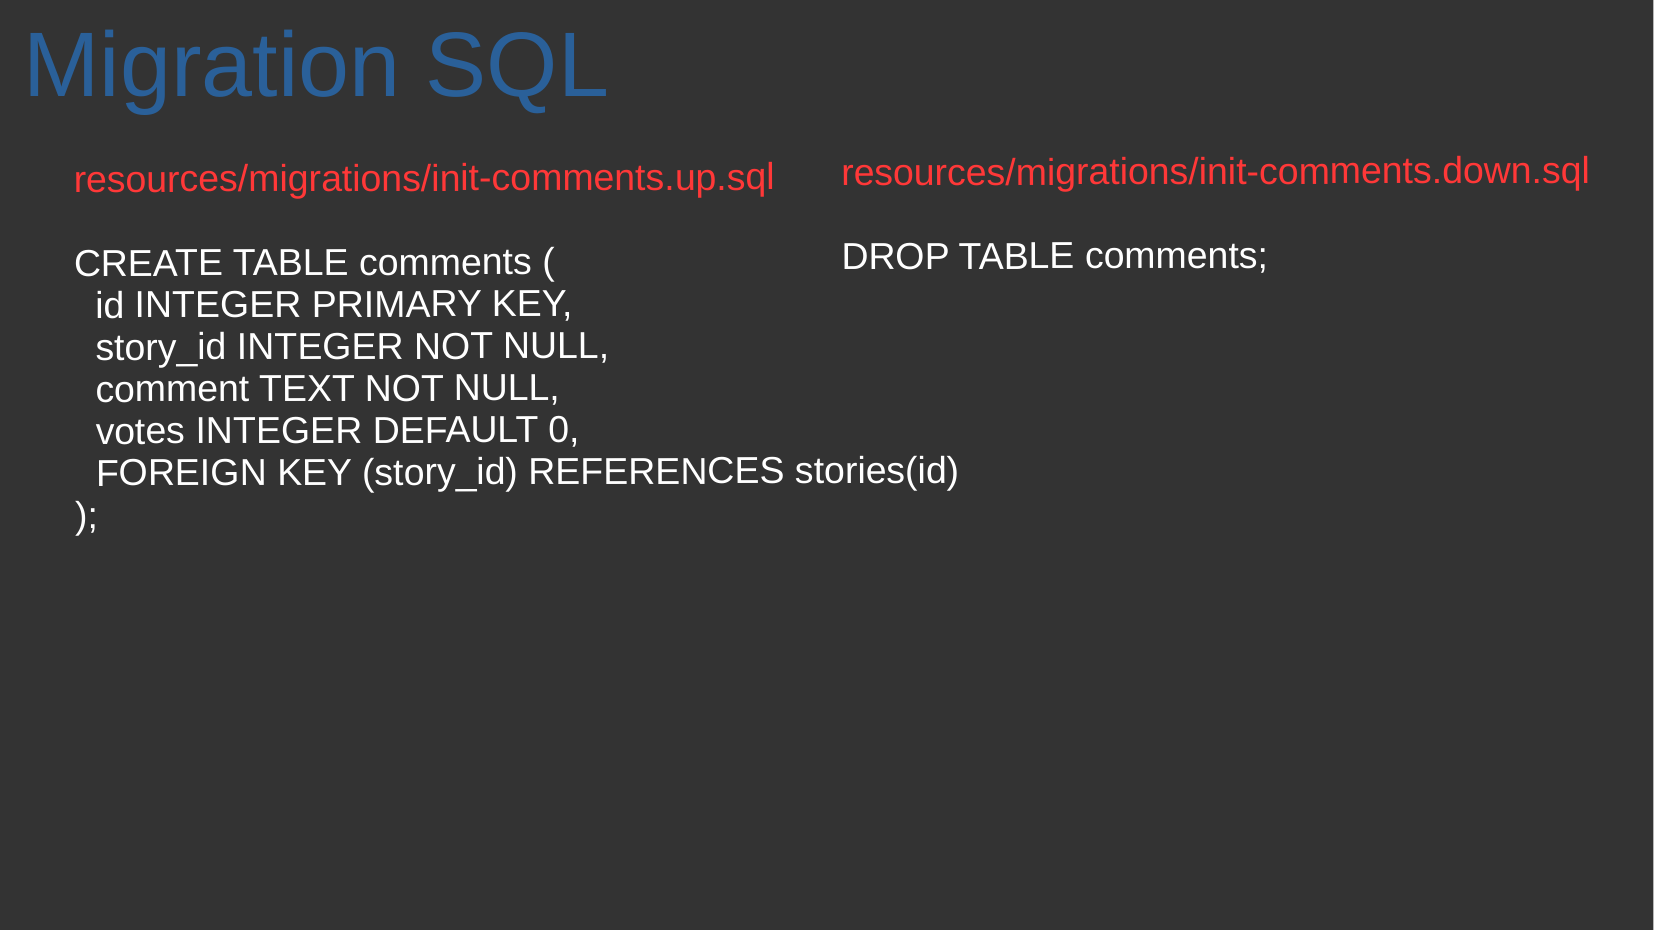

# Migration SQL
resources/migrations/init-comments.down.sql
DROP TABLE comments;
resources/migrations/init-comments.up.sql
CREATE TABLE comments (
 id INTEGER PRIMARY KEY,
 story_id INTEGER NOT NULL,
 comment TEXT NOT NULL,
 votes INTEGER DEFAULT 0,
 FOREIGN KEY (story_id) REFERENCES stories(id)
);